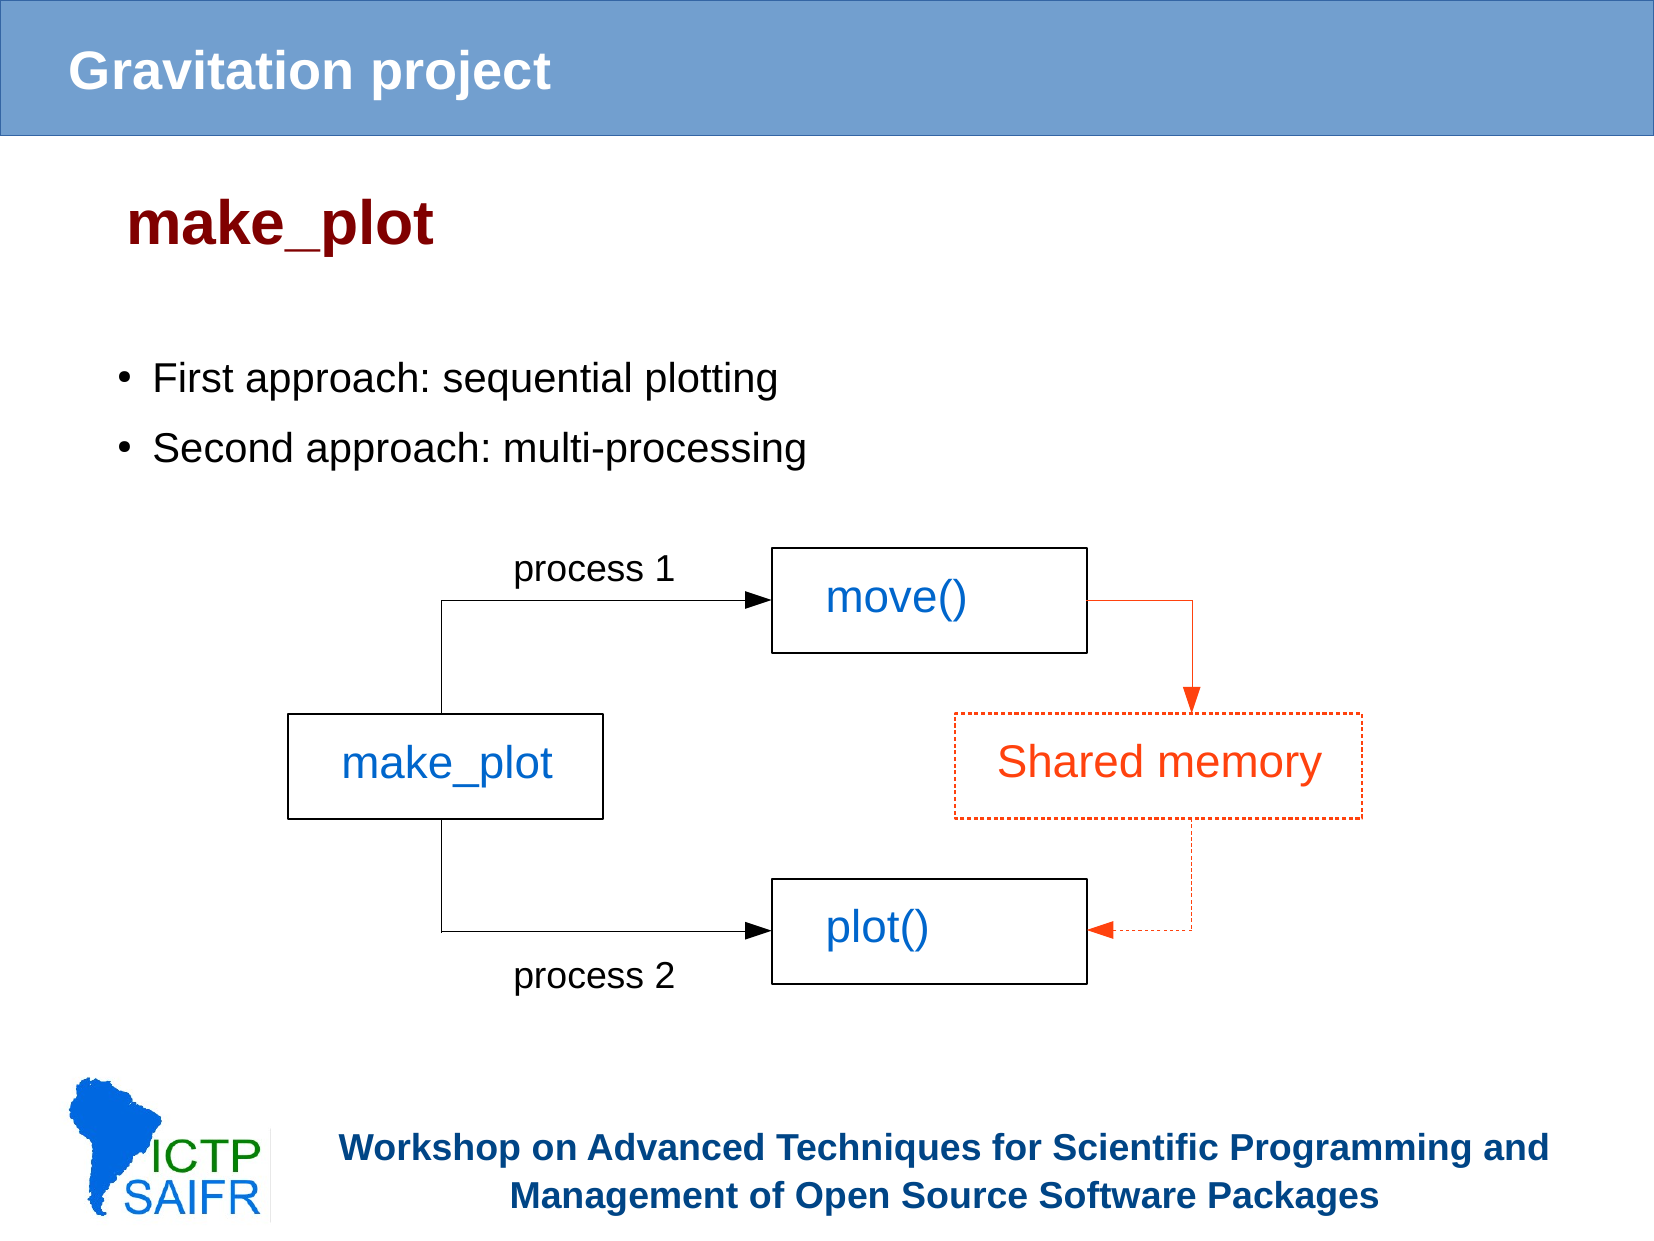

Gravitation project
make_plot
First approach: sequential plotting
Second approach: multi-processing
process 1
move()
Shared memory
make_plot
plot()
process 2
Workshop on Advanced Techniques for Scientific Programming and Management of Open Source Software Packages